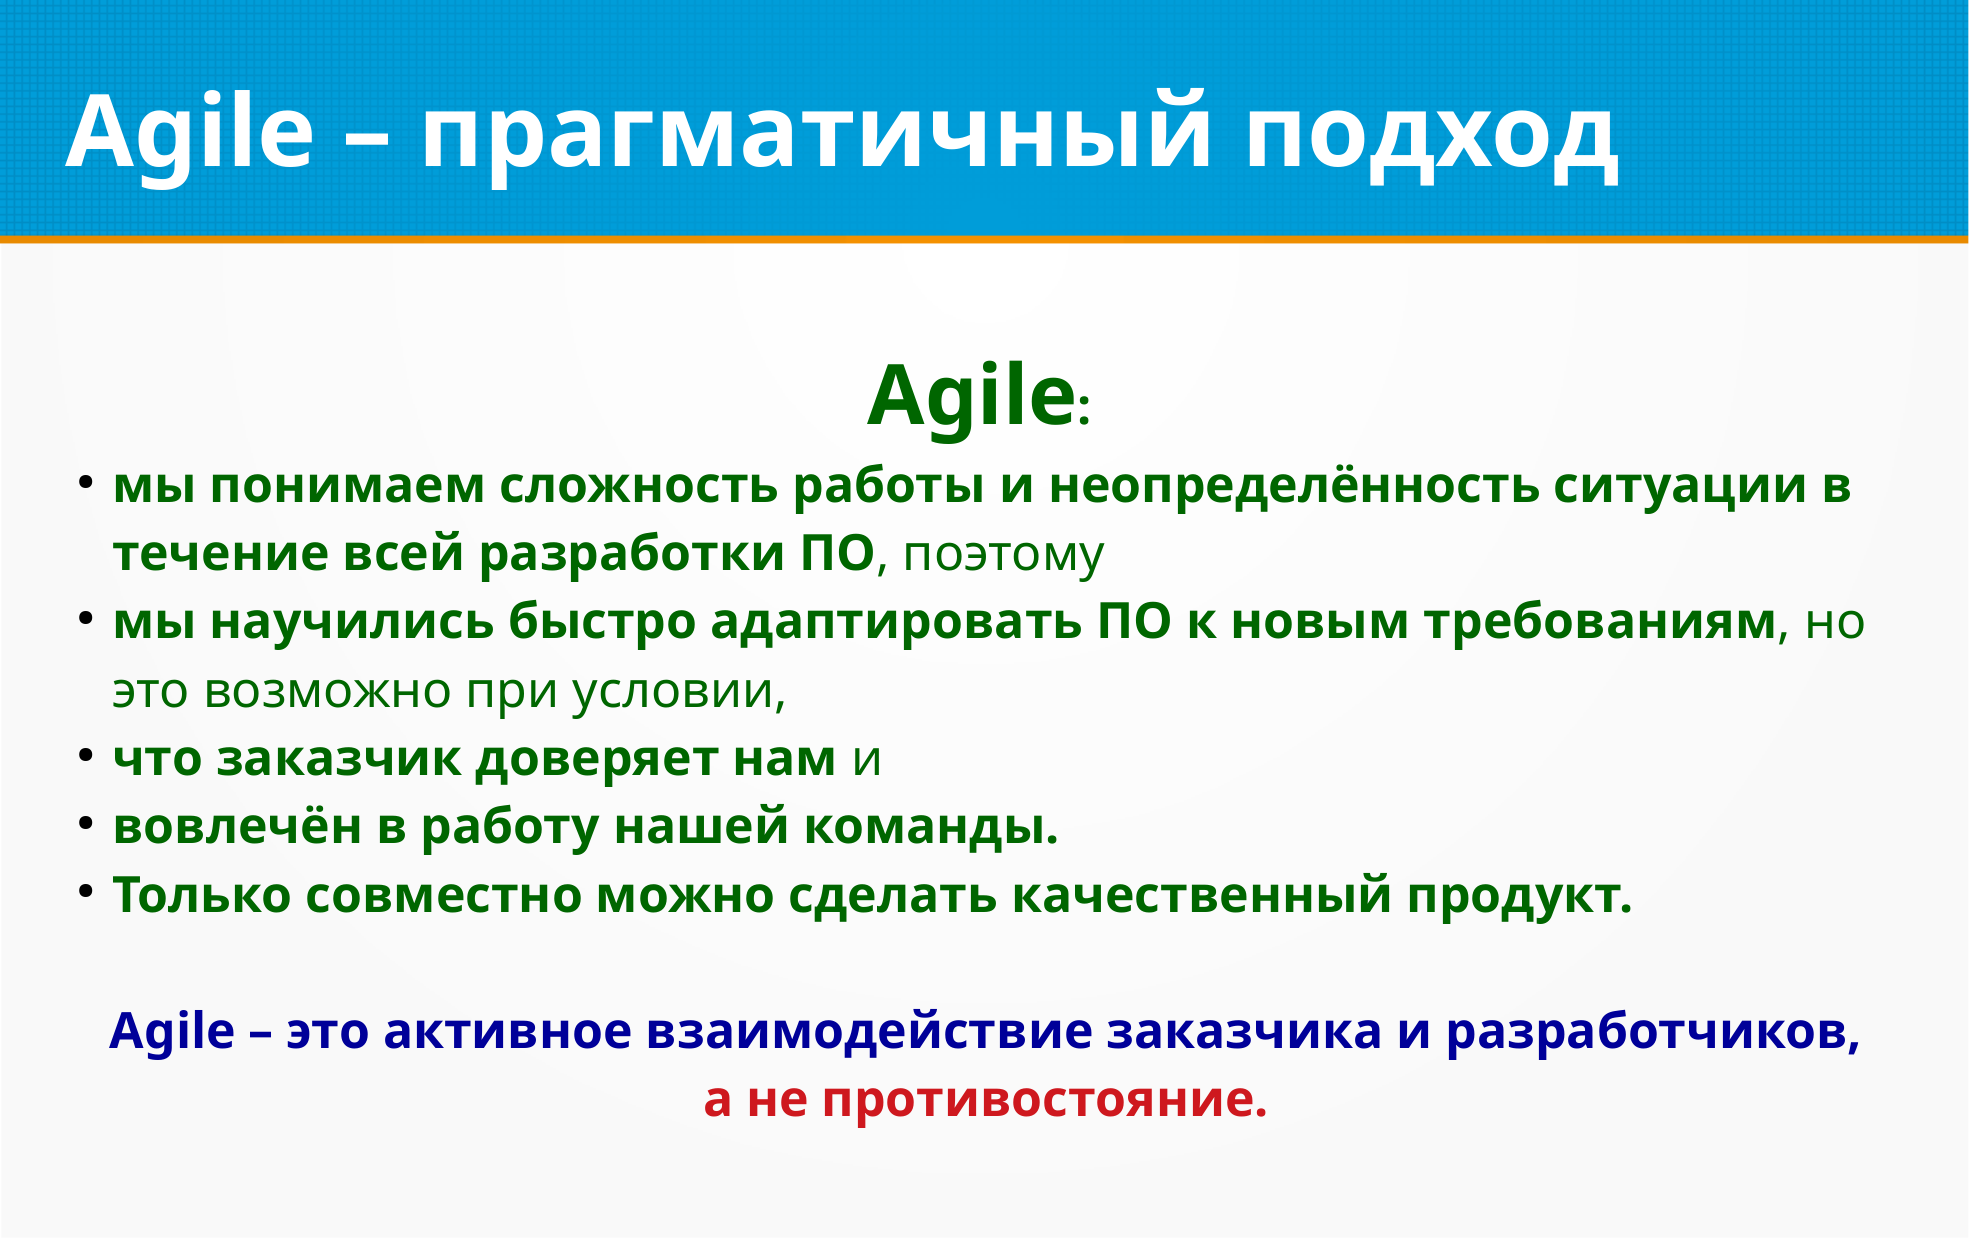

Аgile – прагматичный подход
Agile:
мы понимаем сложность работы и неопределённость ситуации в течение всей разработки ПО, поэтому
мы научились быстро адаптировать ПО к новым требованиям, но это возможно при условии,
что заказчик доверяет нам и
вовлечён в работу нашей команды.
Только совместно можно сделать качественный продукт.
Agile – это активное взаимодействие заказчика и разработчиков,
а не противостояние.